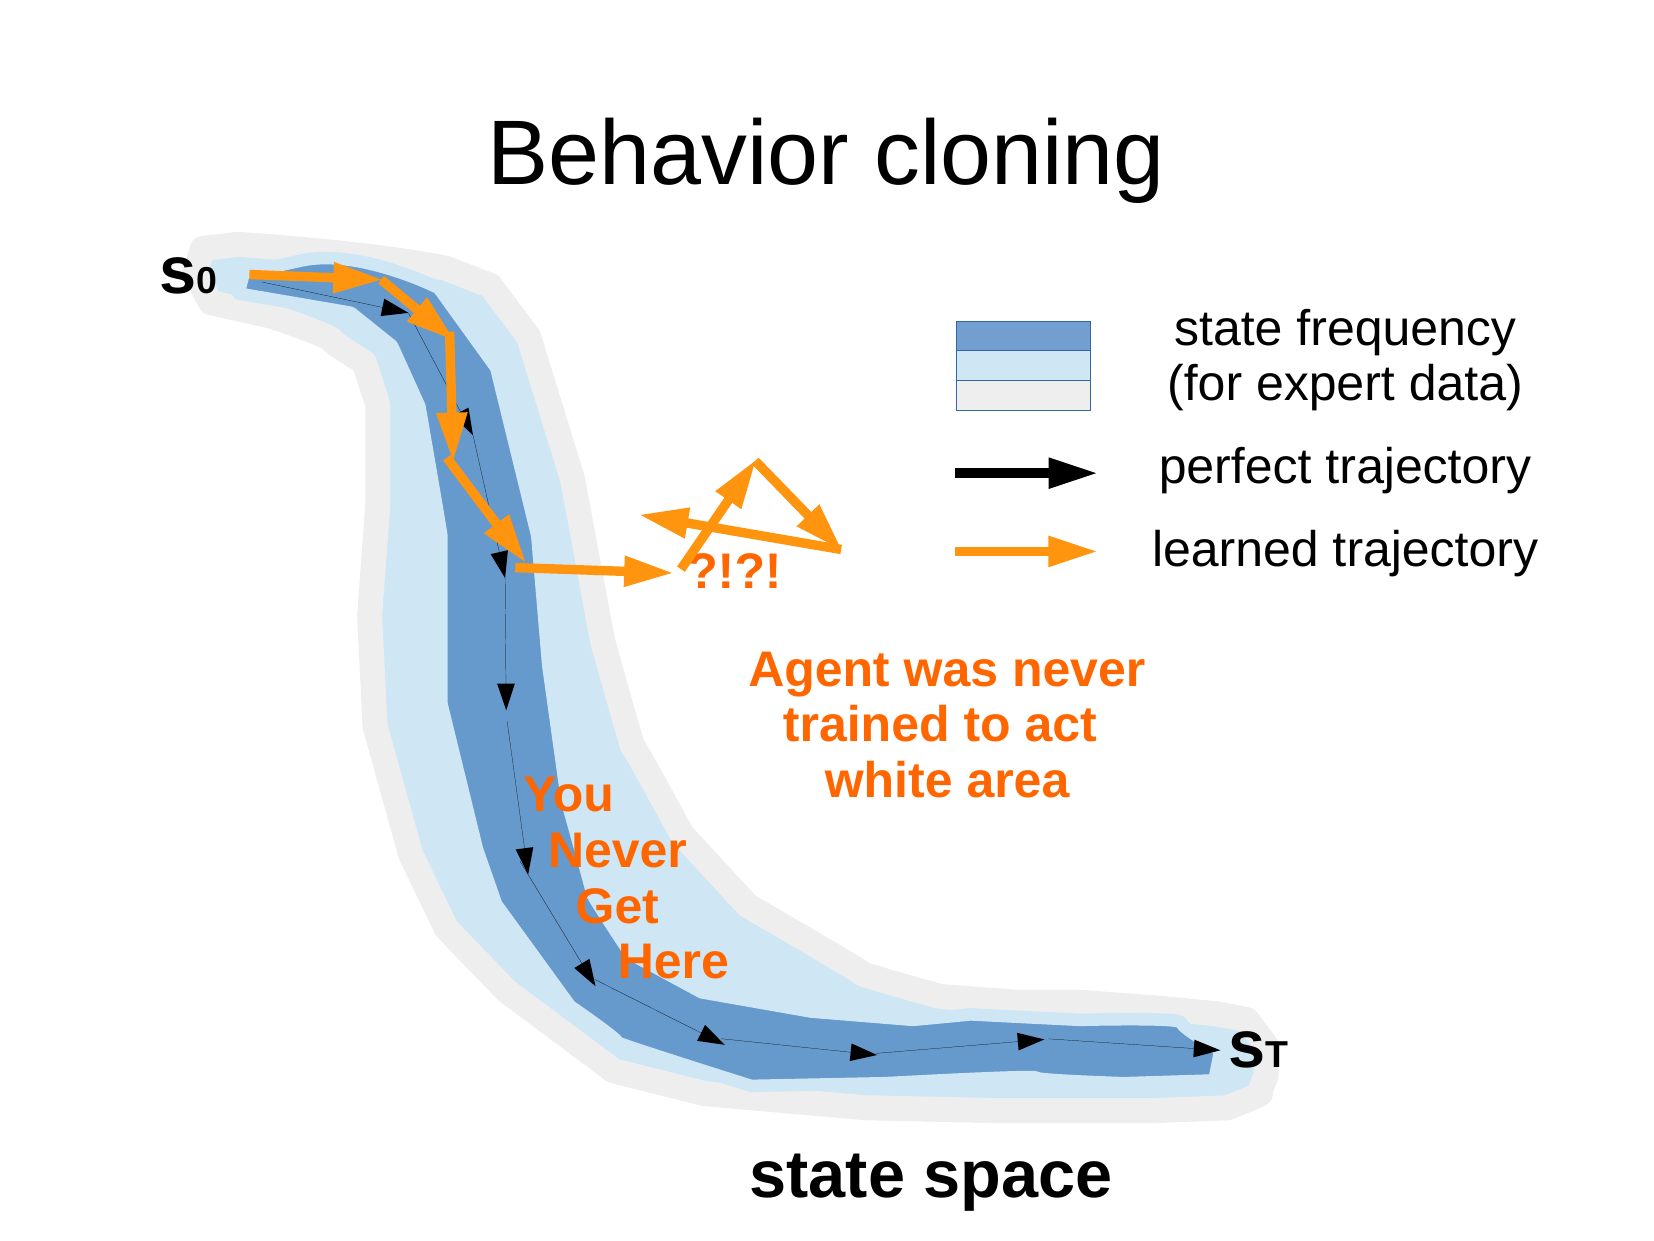

# Behavior cloning
s0
state frequency
(for expert data)
perfect trajectory
learned trajectory
?!?!
Agent was never
trained to act
white area
You
 Never
 Get
 Here
sT
state space